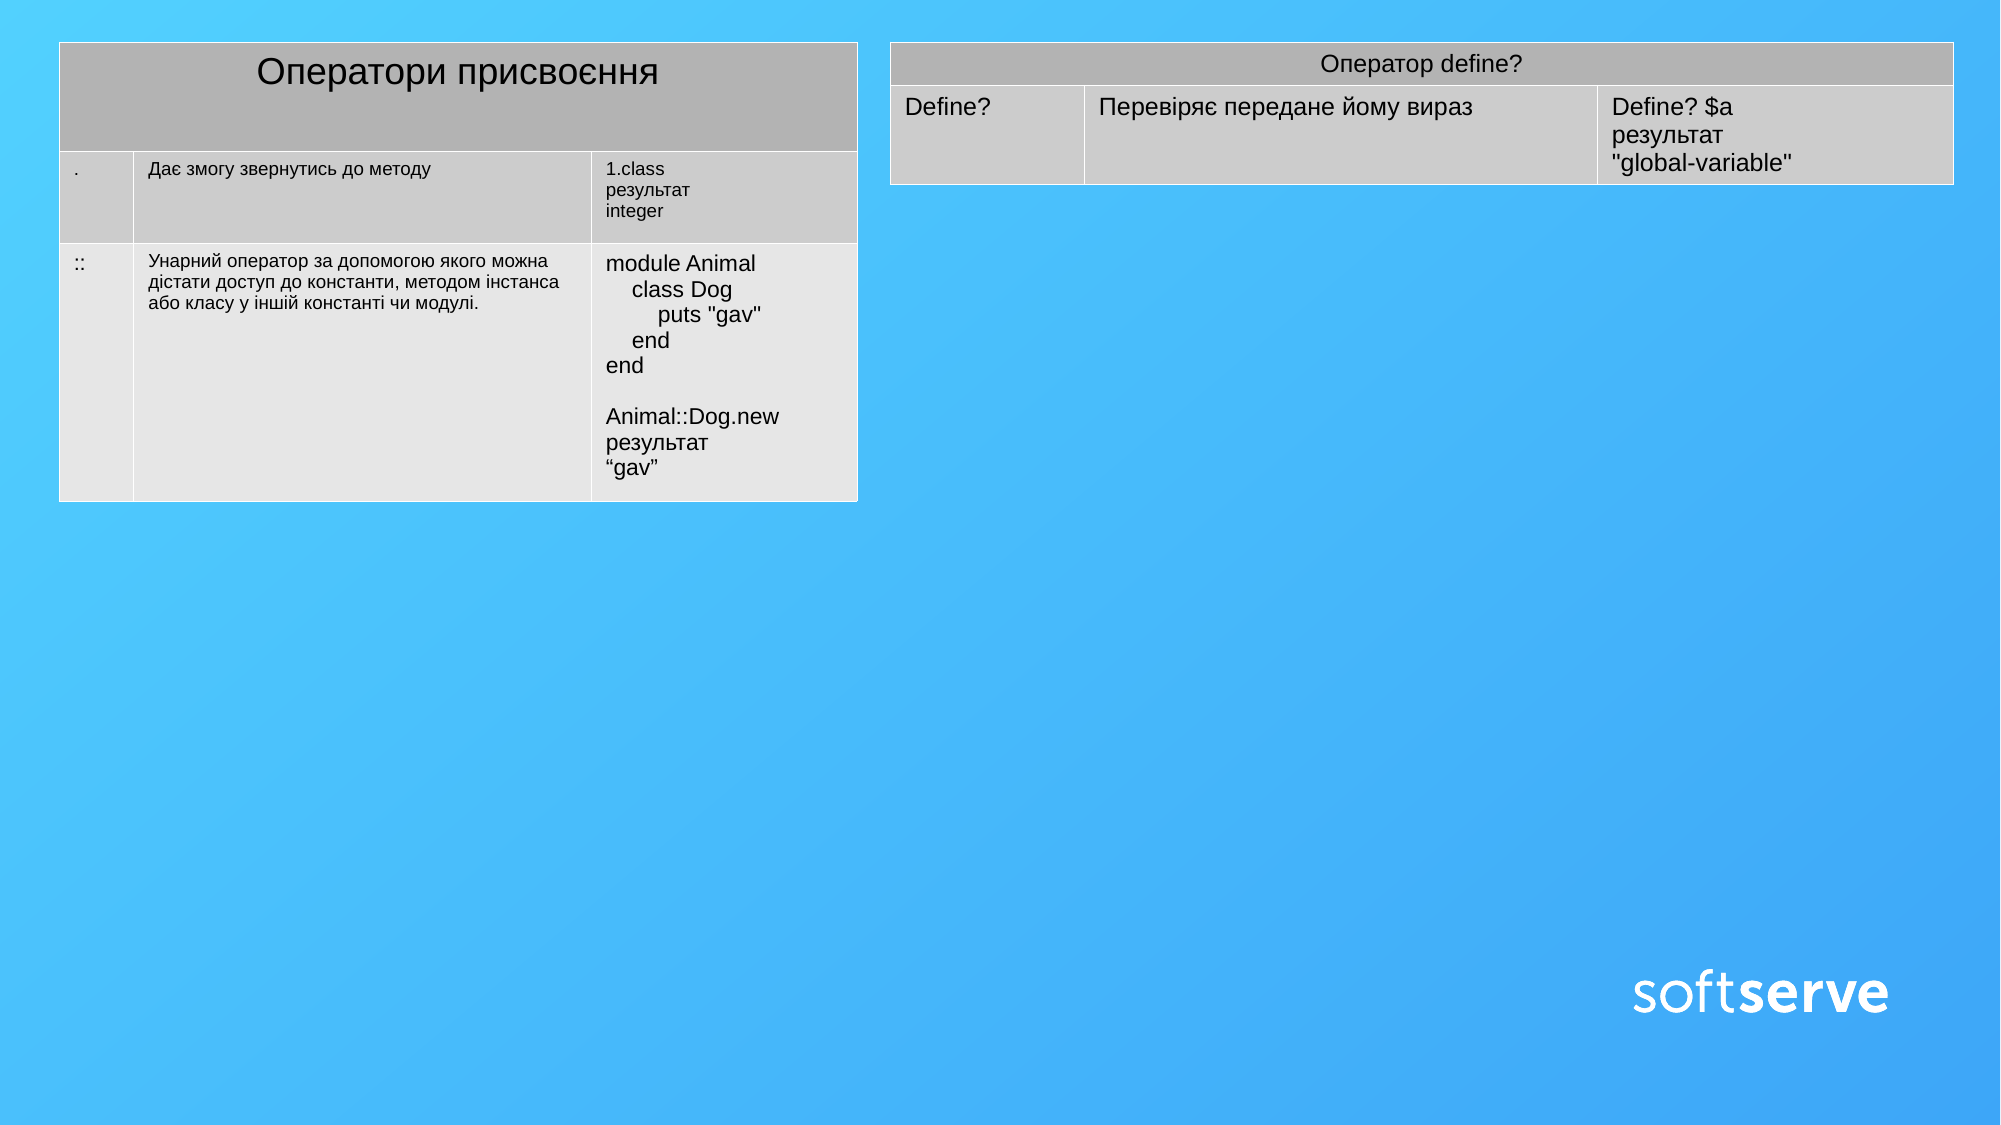

| Оператор define? | | |
| --- | --- | --- |
| Define? | Перевіряє передане йому вираз | Define? $a результат "global-variable" |
| Оператори присвоєння | | |
| --- | --- | --- |
| . | Дає змогу звернутись до методу | 1.class результат integer |
| :: | Унарний оператор за допомогою якого можна дістати доступ до константи, методом інстанса або класу у іншій константі чи модулі. | module Animal class Dog puts "gav" end end Animal::Dog.new результат “gav” |